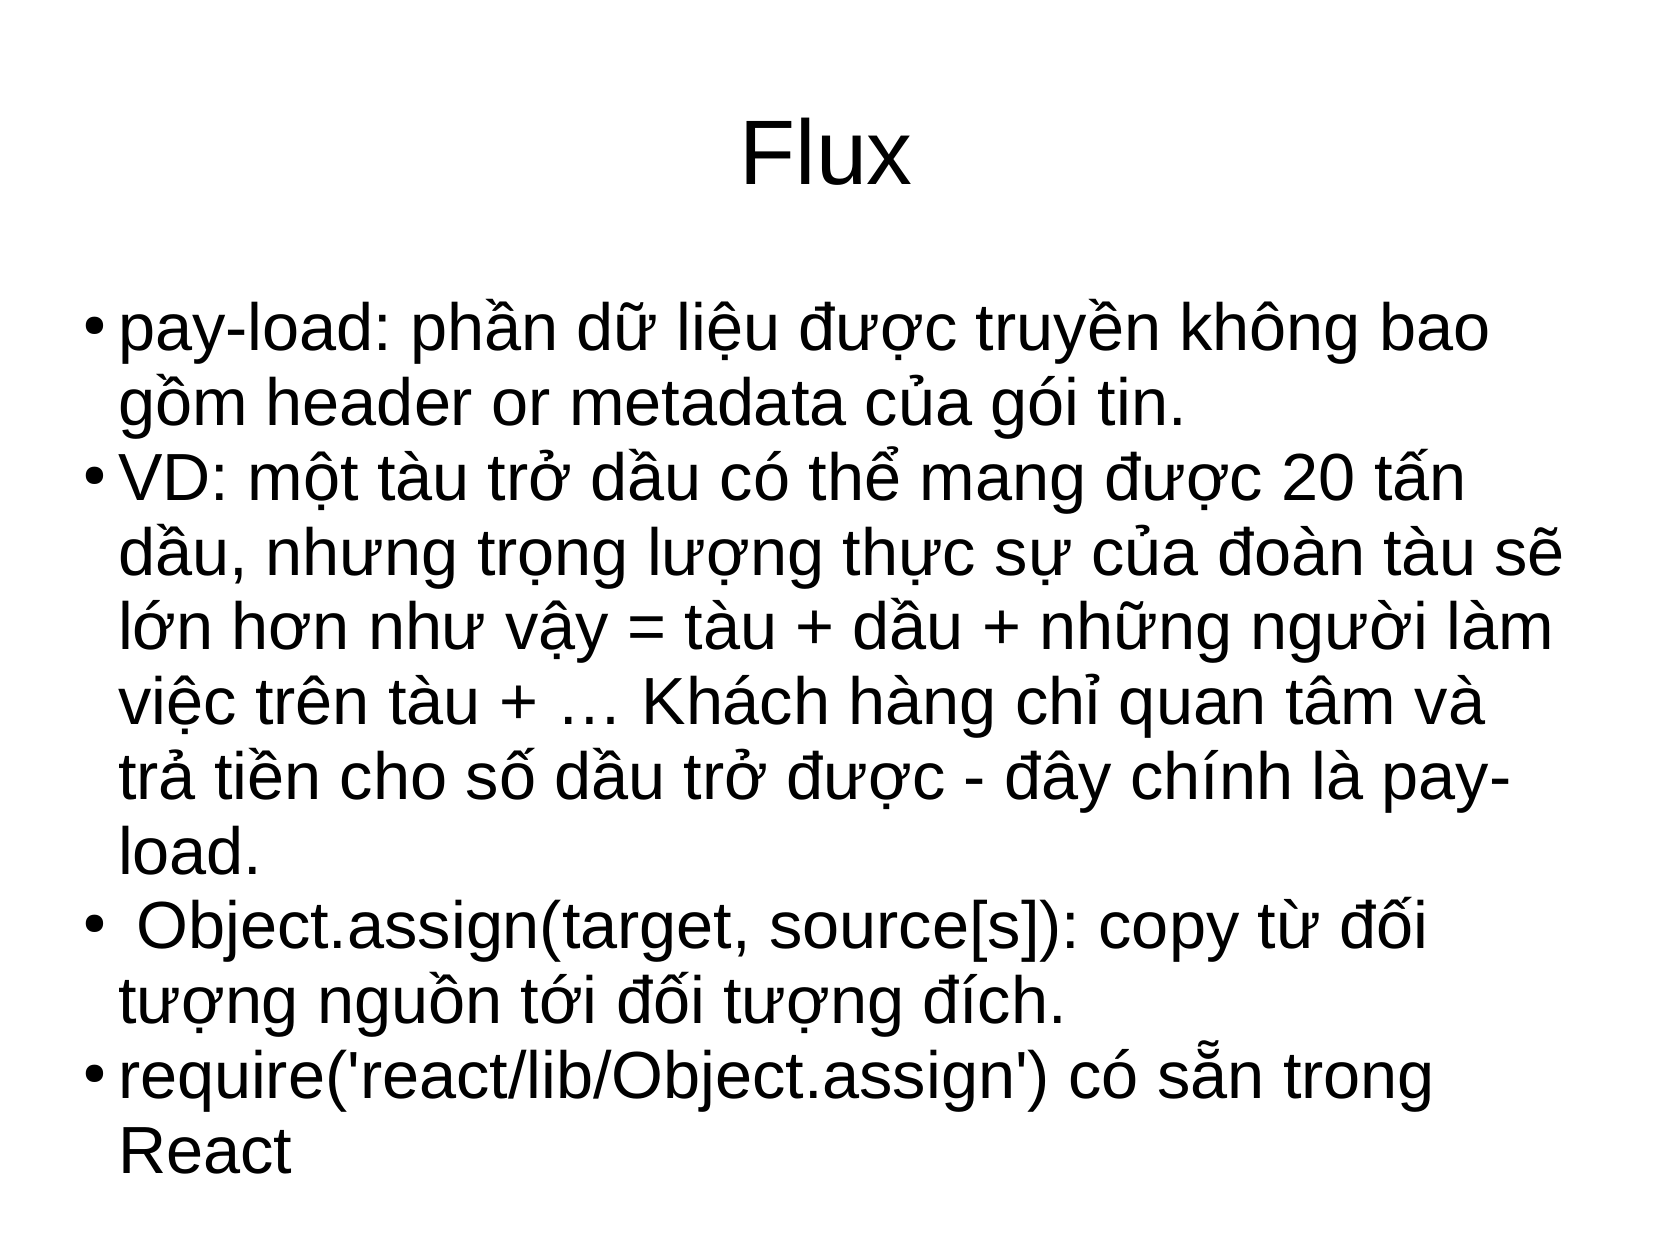

# Flux
pay-load: phần dữ liệu được truyền không bao gồm header or metadata của gói tin.
VD: một tàu trở dầu có thể mang được 20 tấn dầu, nhưng trọng lượng thực sự của đoàn tàu sẽ lớn hơn như vậy = tàu + dầu + những người làm việc trên tàu + … Khách hàng chỉ quan tâm và trả tiền cho số dầu trở được - đây chính là pay-load.
 Object.assign(target, source[s]): copy từ đối tượng nguồn tới đối tượng đích.
require('react/lib/Object.assign') có sẵn trong React